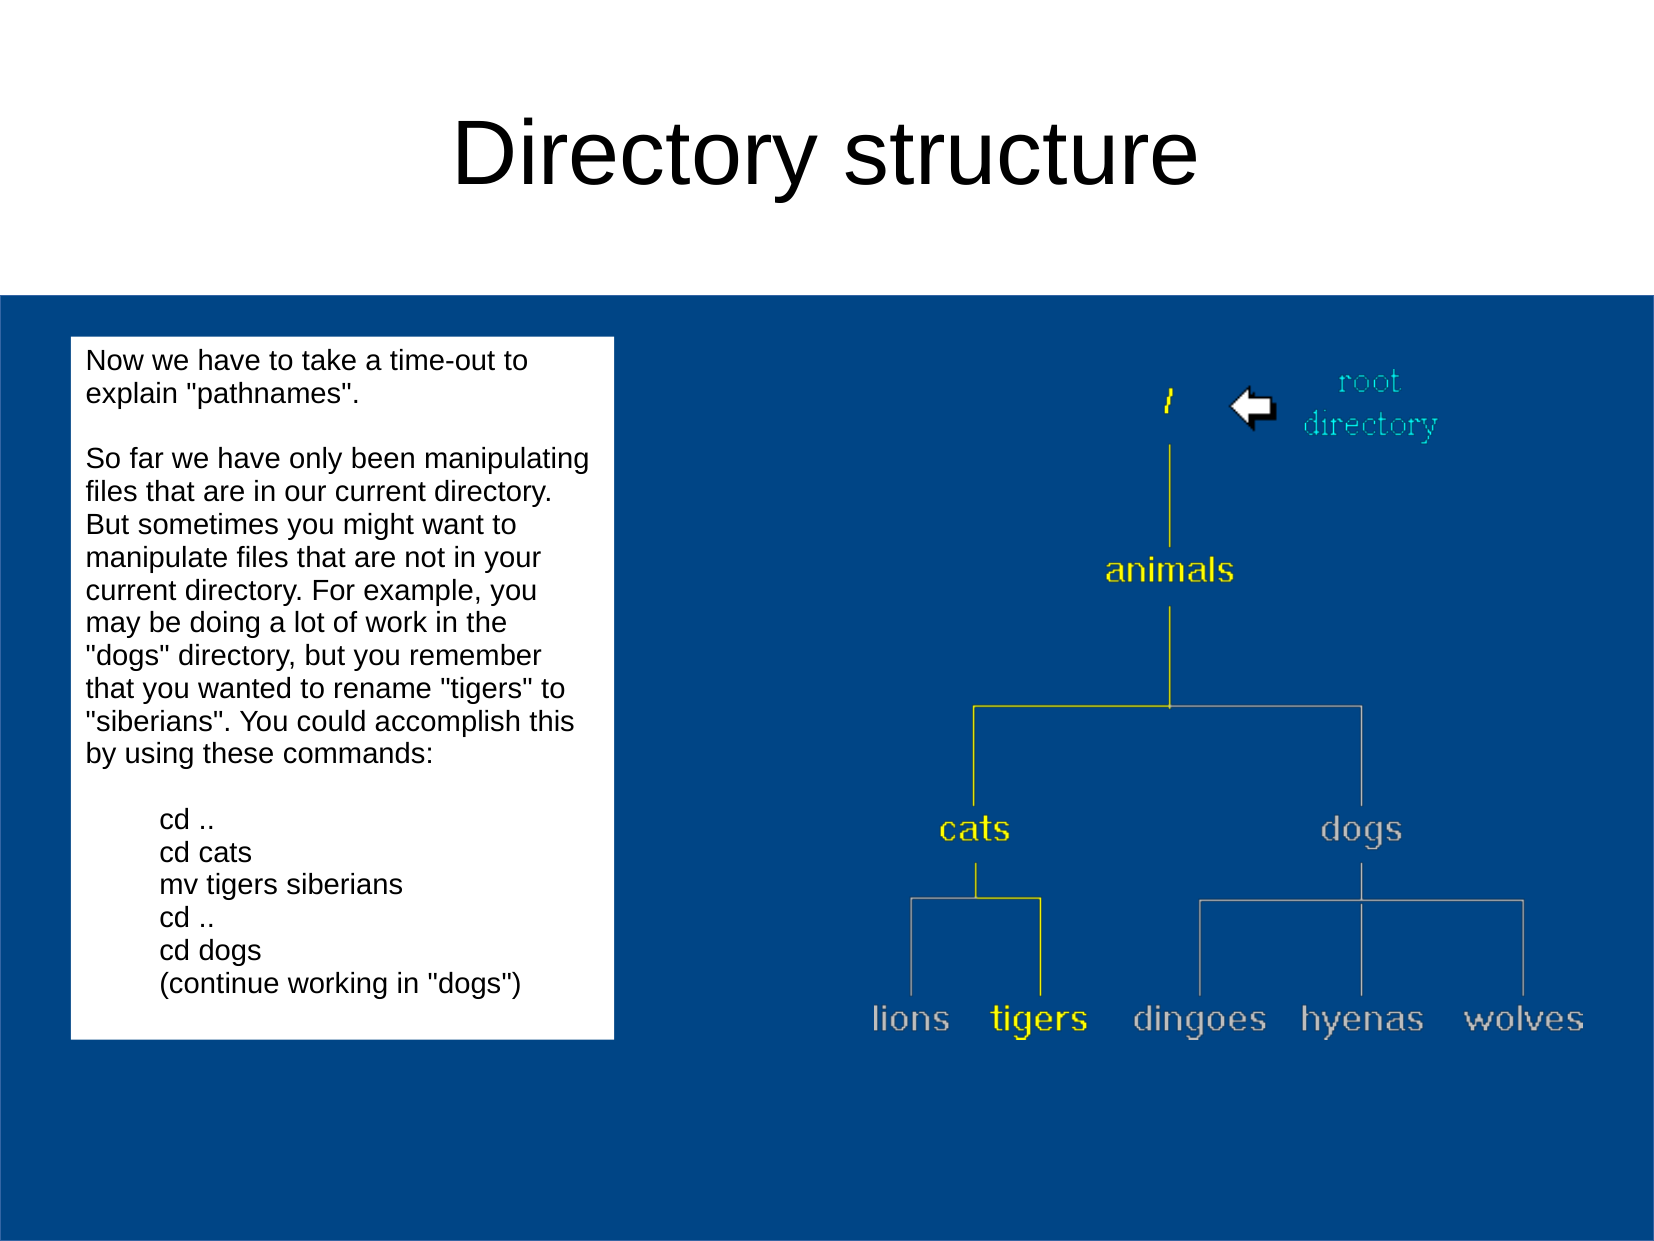

# Directory structure
Now we have to take a time-out to explain "pathnames".
So far we have only been manipulating files that are in our current directory. But sometimes you might want to manipulate files that are not in your current directory. For example, you may be doing a lot of work in the "dogs" directory, but you remember that you wanted to rename "tigers" to "siberians". You could accomplish this by using these commands:
	cd ..
	cd cats
	mv tigers siberians
	cd ..
	cd dogs
	(continue working in "dogs")